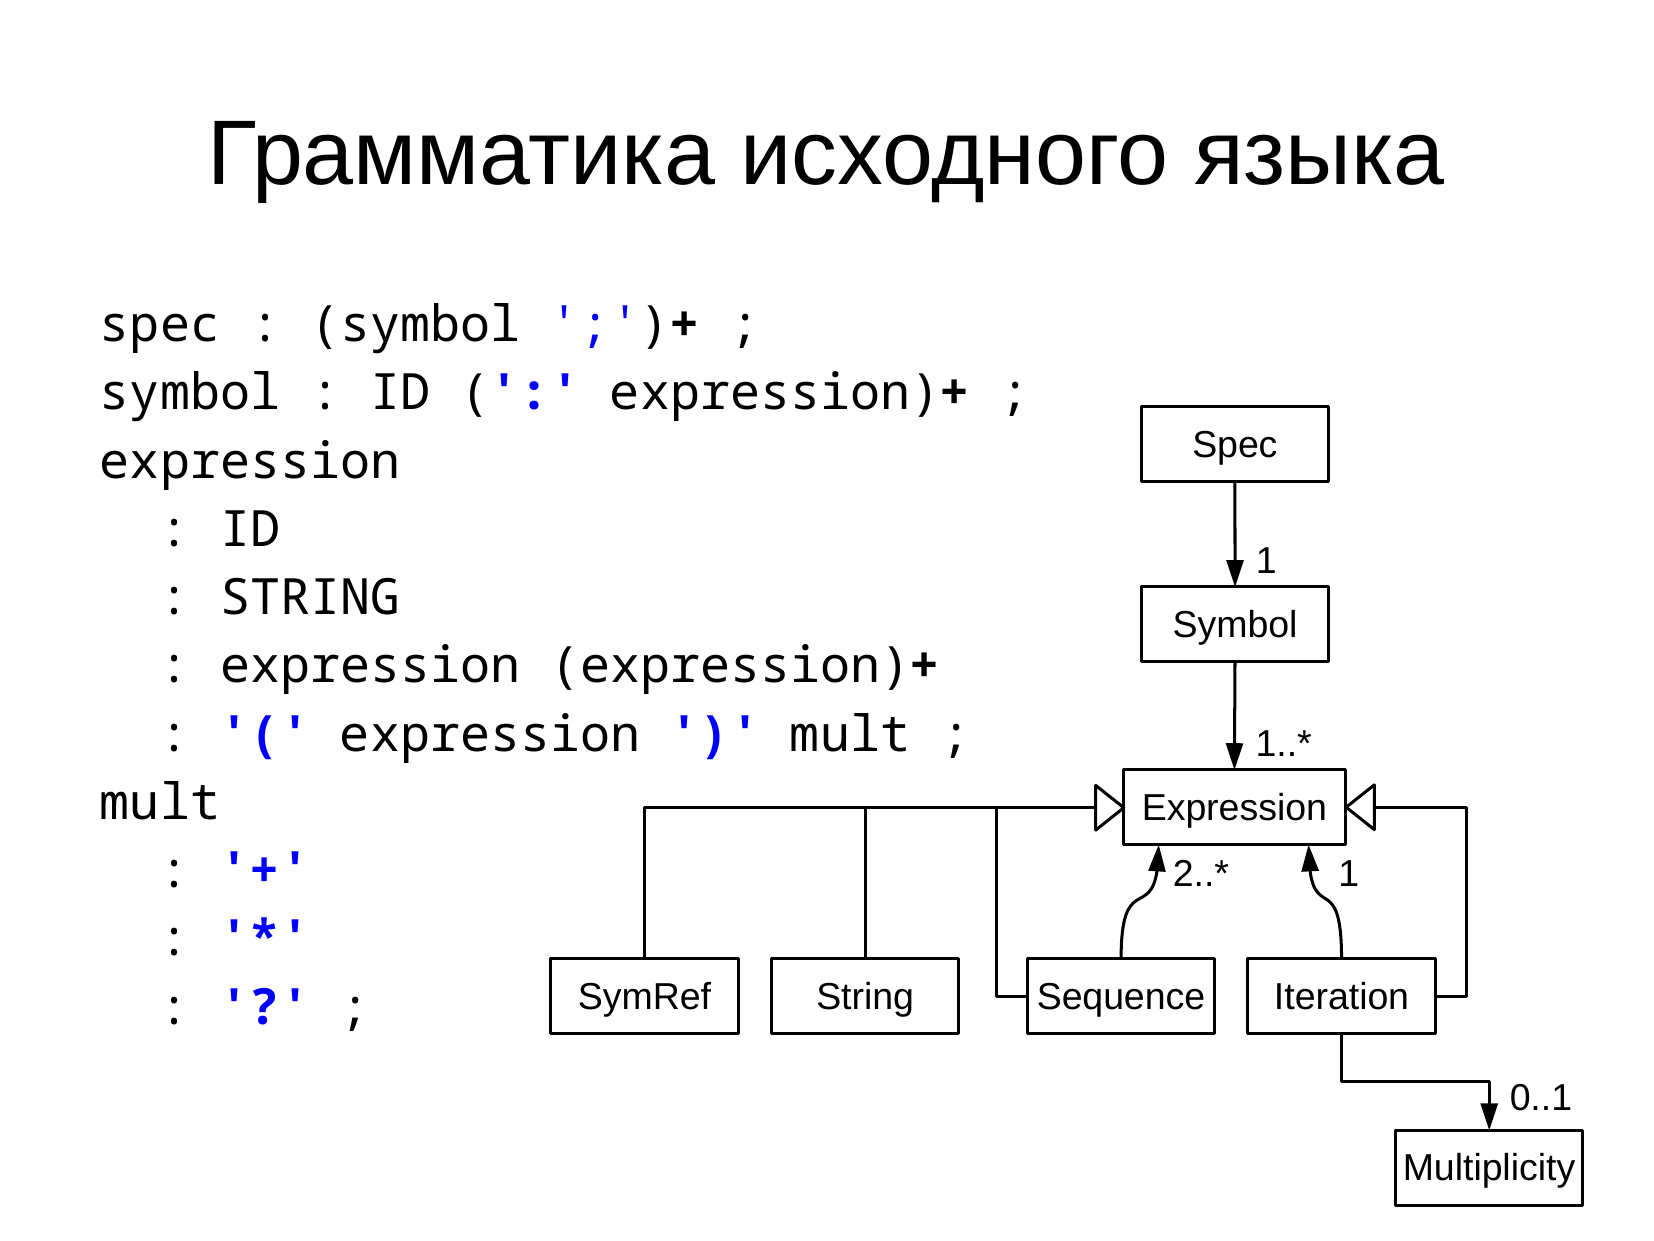

# Грамматика исходного языка
spec : (symbol ';')+ ;
symbol : ID (':' expression)+ ;
expression
 : ID
 : STRING
 : expression (expression)+
 : '(' expression ')' mult ;
mult
 : '+'
 : '*'
 : '?' ;
Spec
1
Symbol
1..*
Expression
2..*
1
SymRef
String
Sequence
Iteration
0..1
Multiplicity